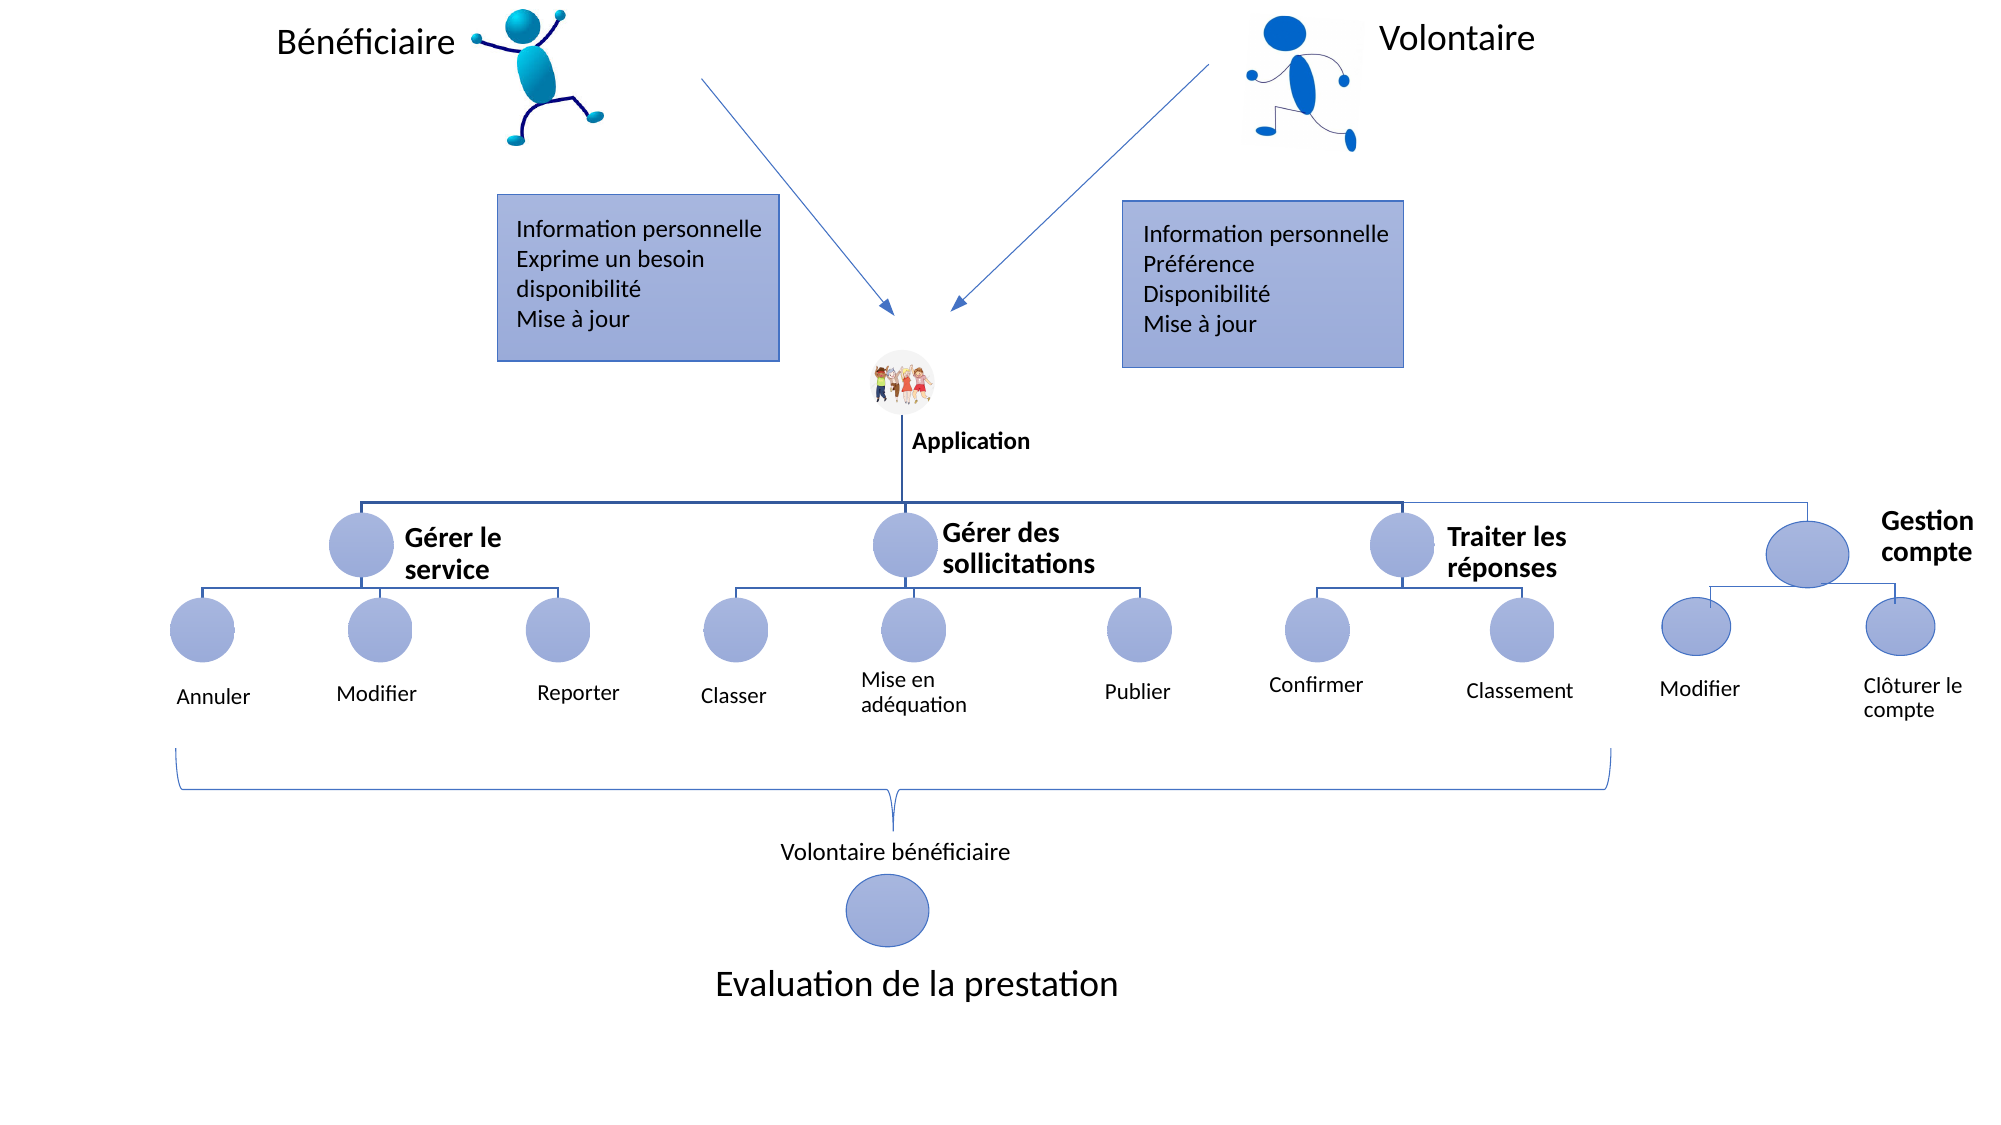

Volontaire
Bénéficiaire
Information personnelle
Exprime un besoin
disponibilité
Mise à jour
Information personnelle
Préférence
Disponibilité
Mise à jour
Application
Gérer des sollicitations
Traiter les réponses
Gérer le service
Confirmer
Classement
Mise en adéquation
Publier
Reporter
Modifier
Classer
Annuler
Gestion compte
Clôturer le compte
Modifier
Volontaire bénéficiaire
Evaluation de la prestation